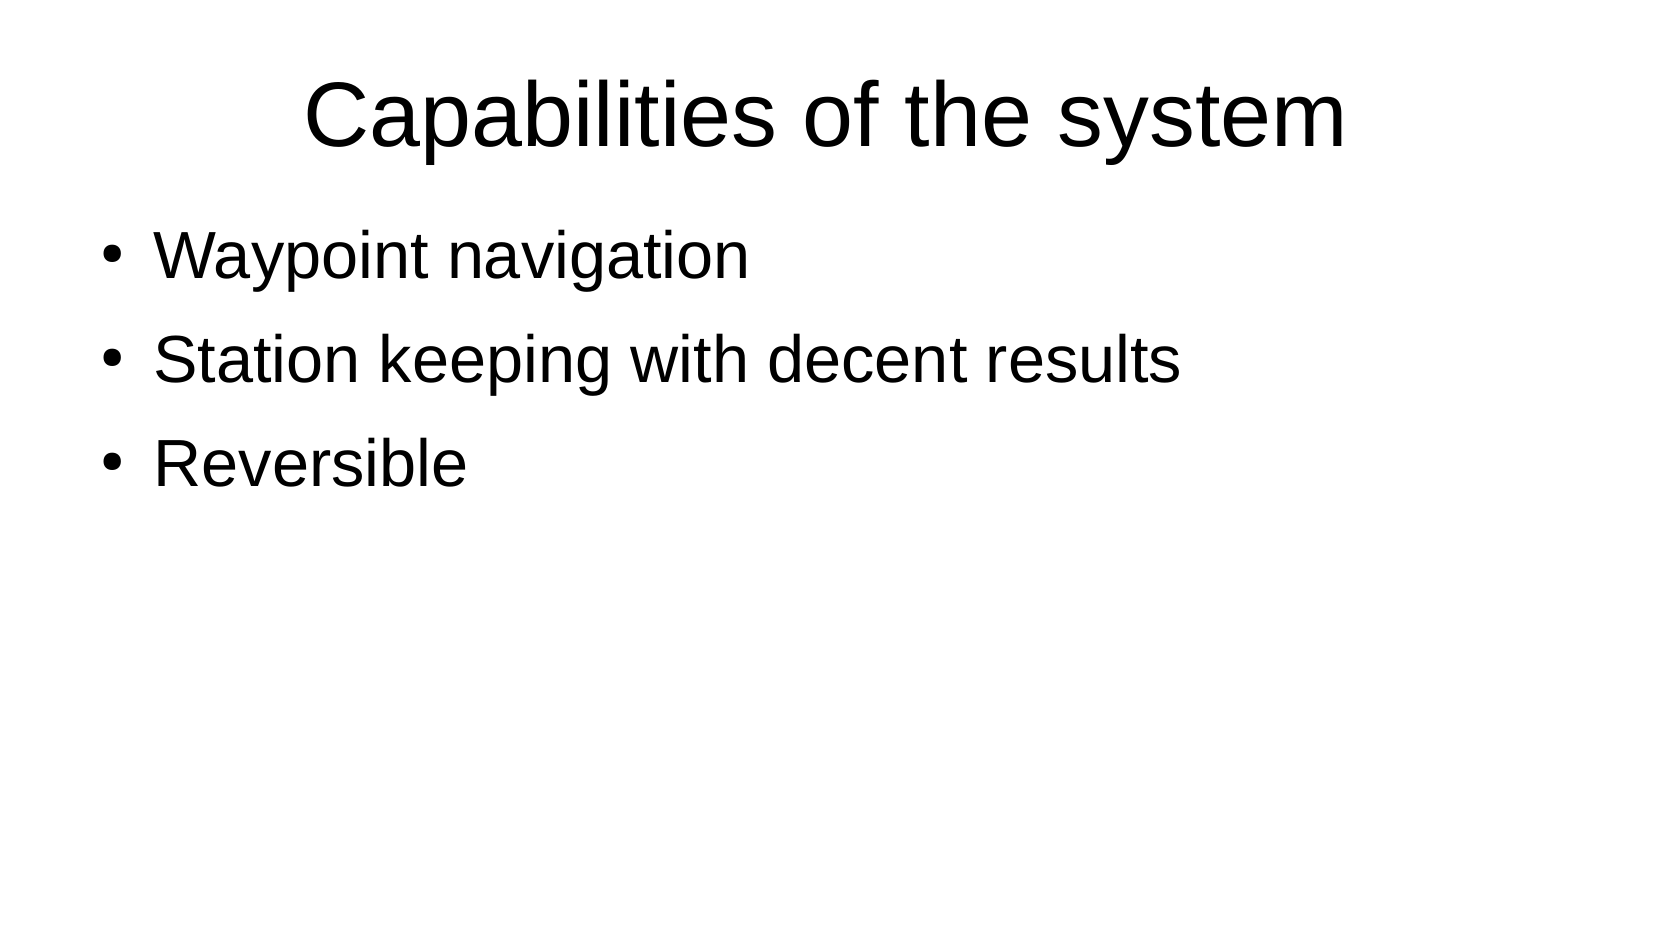

# Capabilities of the system
Waypoint navigation
Station keeping with decent results
Reversible